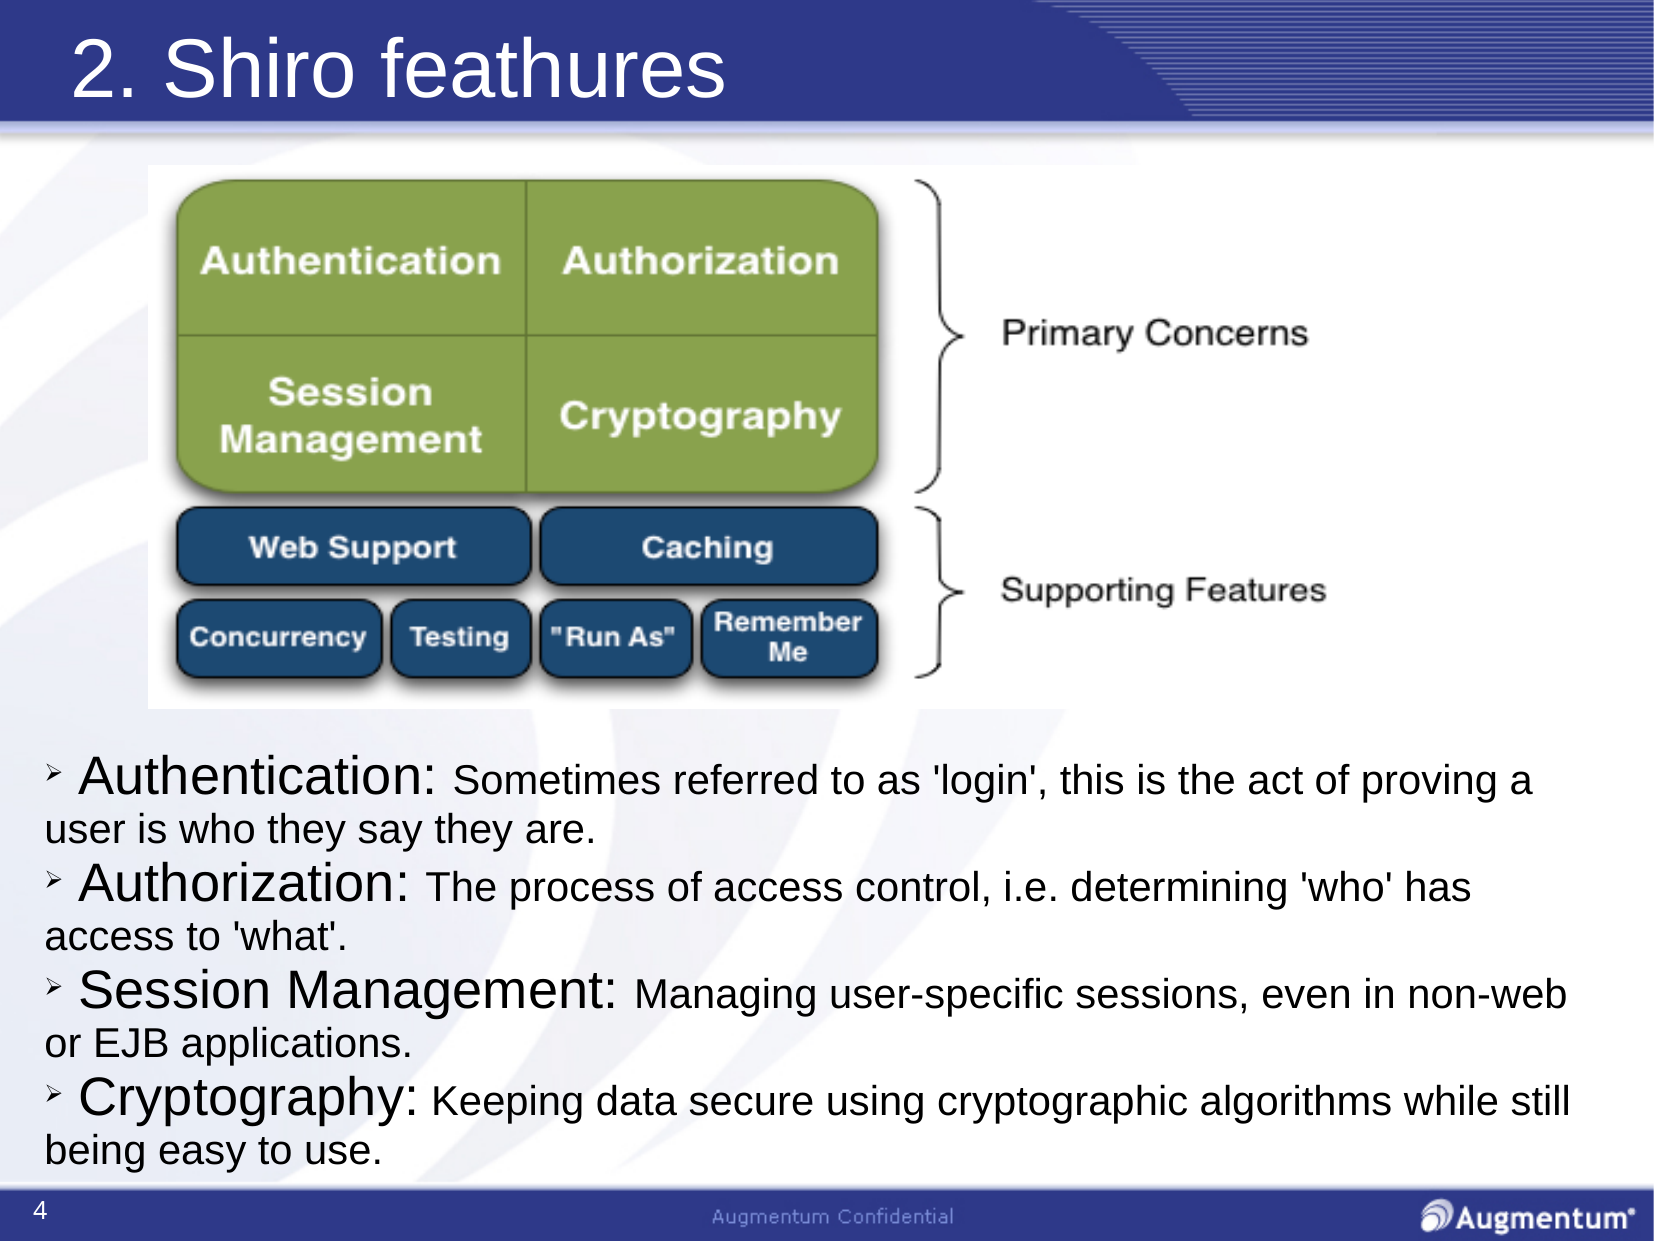

2. Shiro feathures
 Authentication: Sometimes referred to as 'login', this is the act of proving a user is who they say they are.
 Authorization: The process of access control, i.e. determining 'who' has access to 'what'.
 Session Management: Managing user-specific sessions, even in non-web or EJB applications.
 Cryptography: Keeping data secure using cryptographic algorithms while still being easy to use.